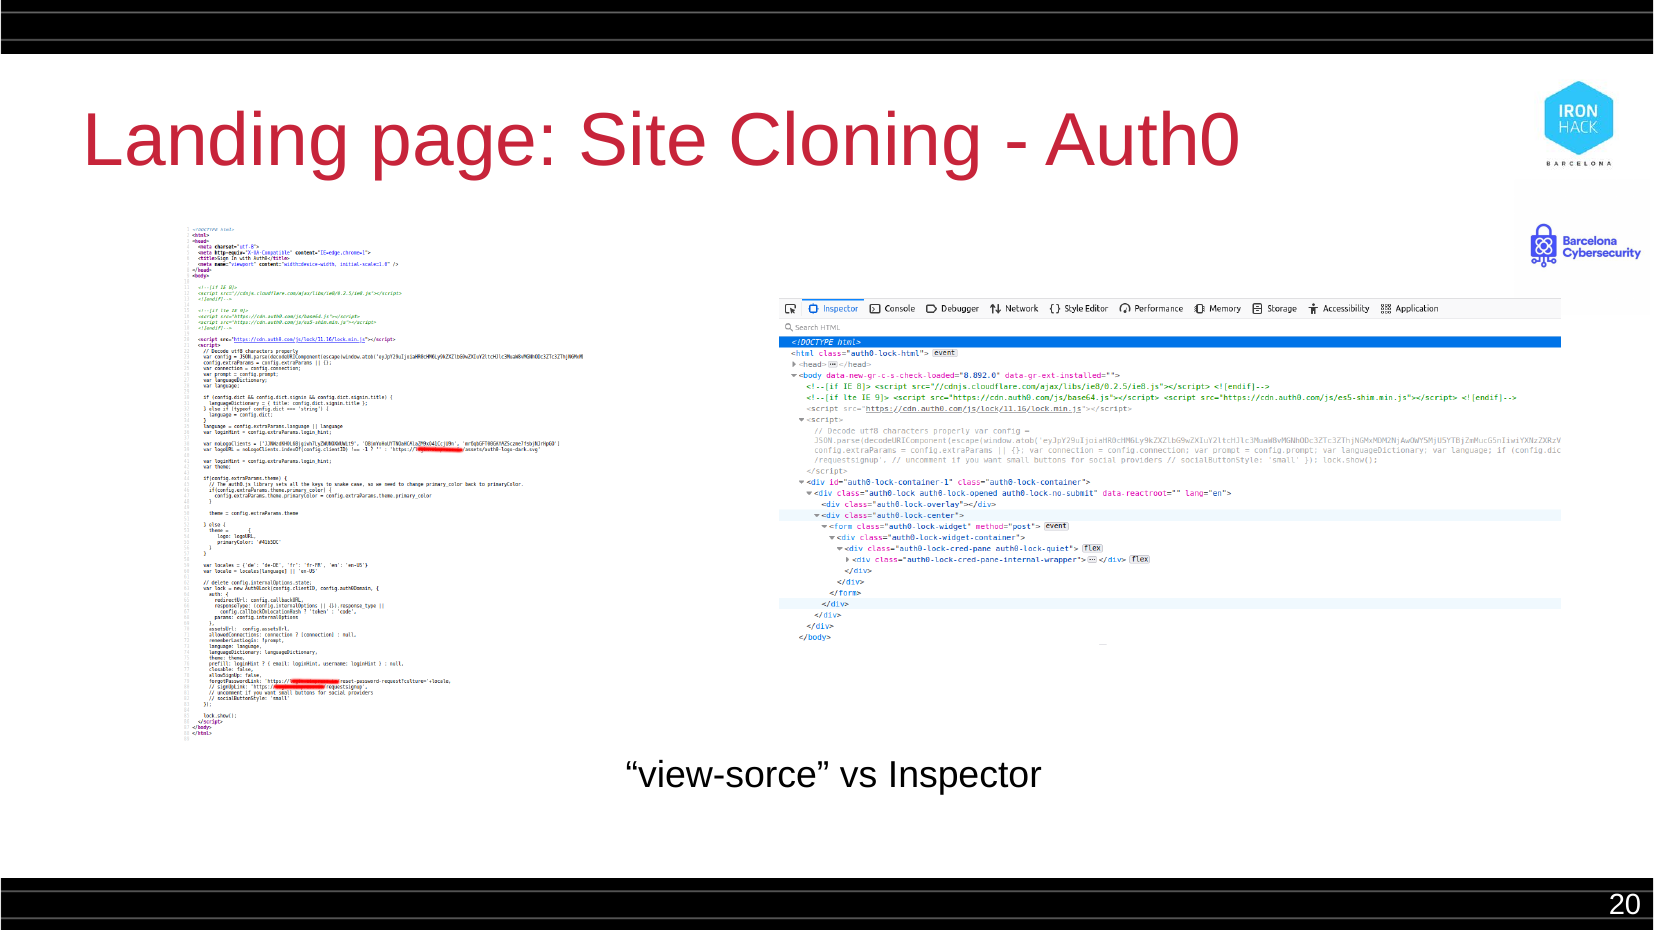

Landing page: Site Cloning - Auth0
“view-sorce” vs Inspector